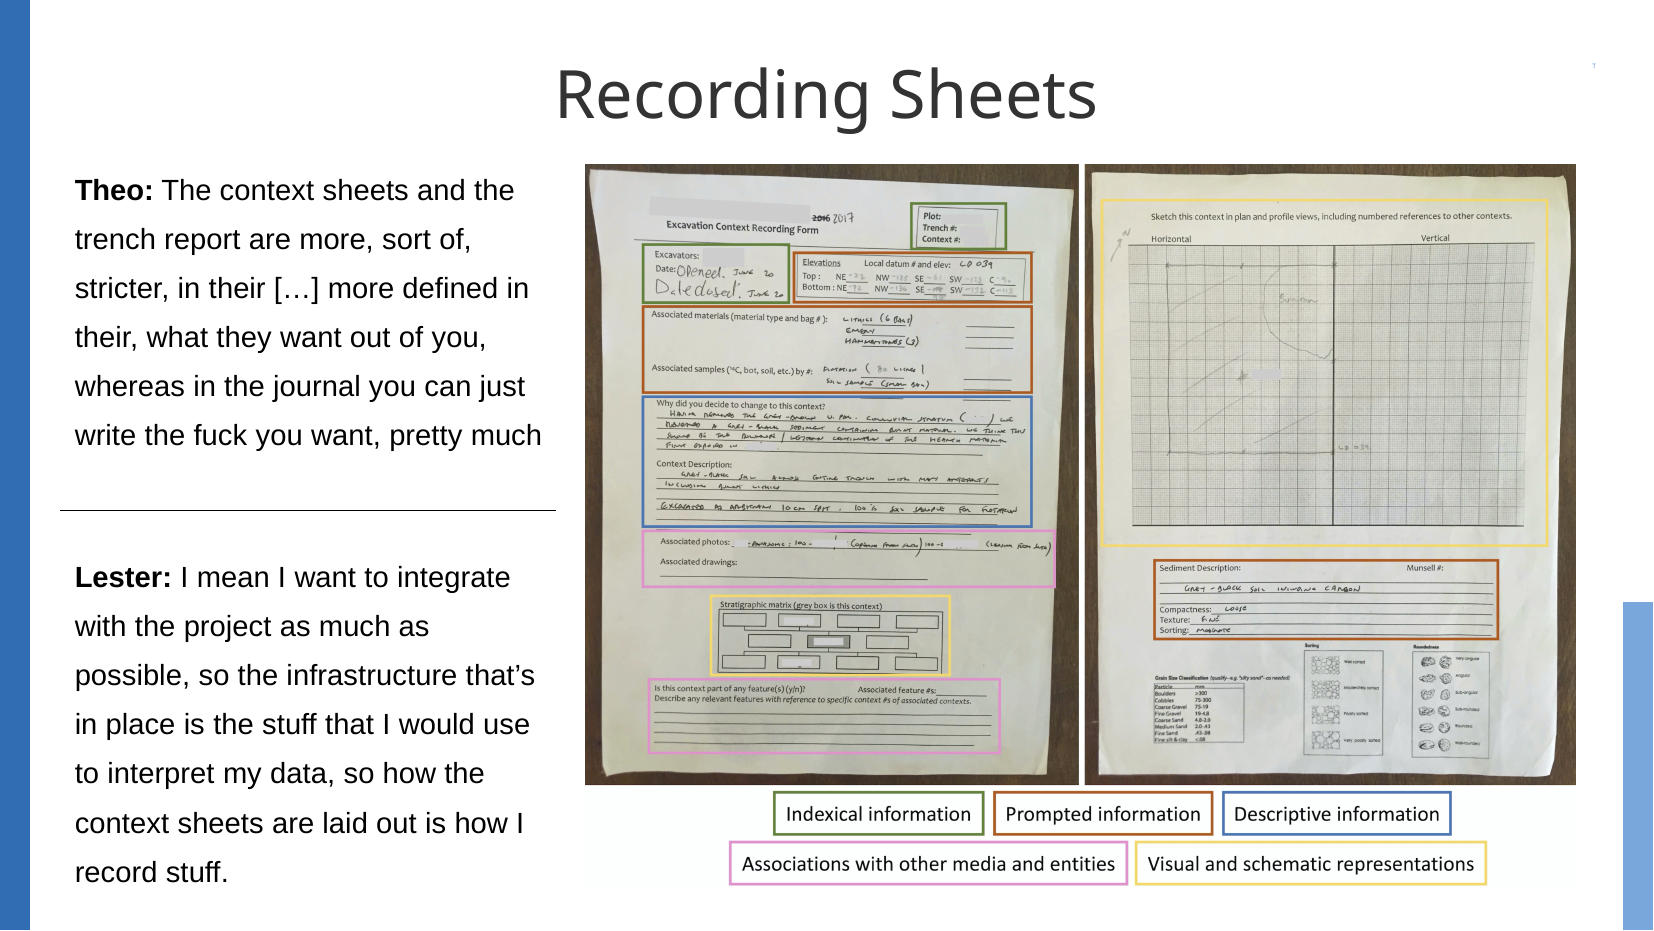

# Recording Sheets
Theo: The context sheets and the trench report are more, sort of, stricter, in their […] more defined in their, what they want out of you, whereas in the journal you can just write the fuck you want, pretty much
Lester: I mean I want to integrate with the project as much as possible, so the infrastructure that’s in place is the stuff that I would use to interpret my data, so how the context sheets are laid out is how I record stuff.